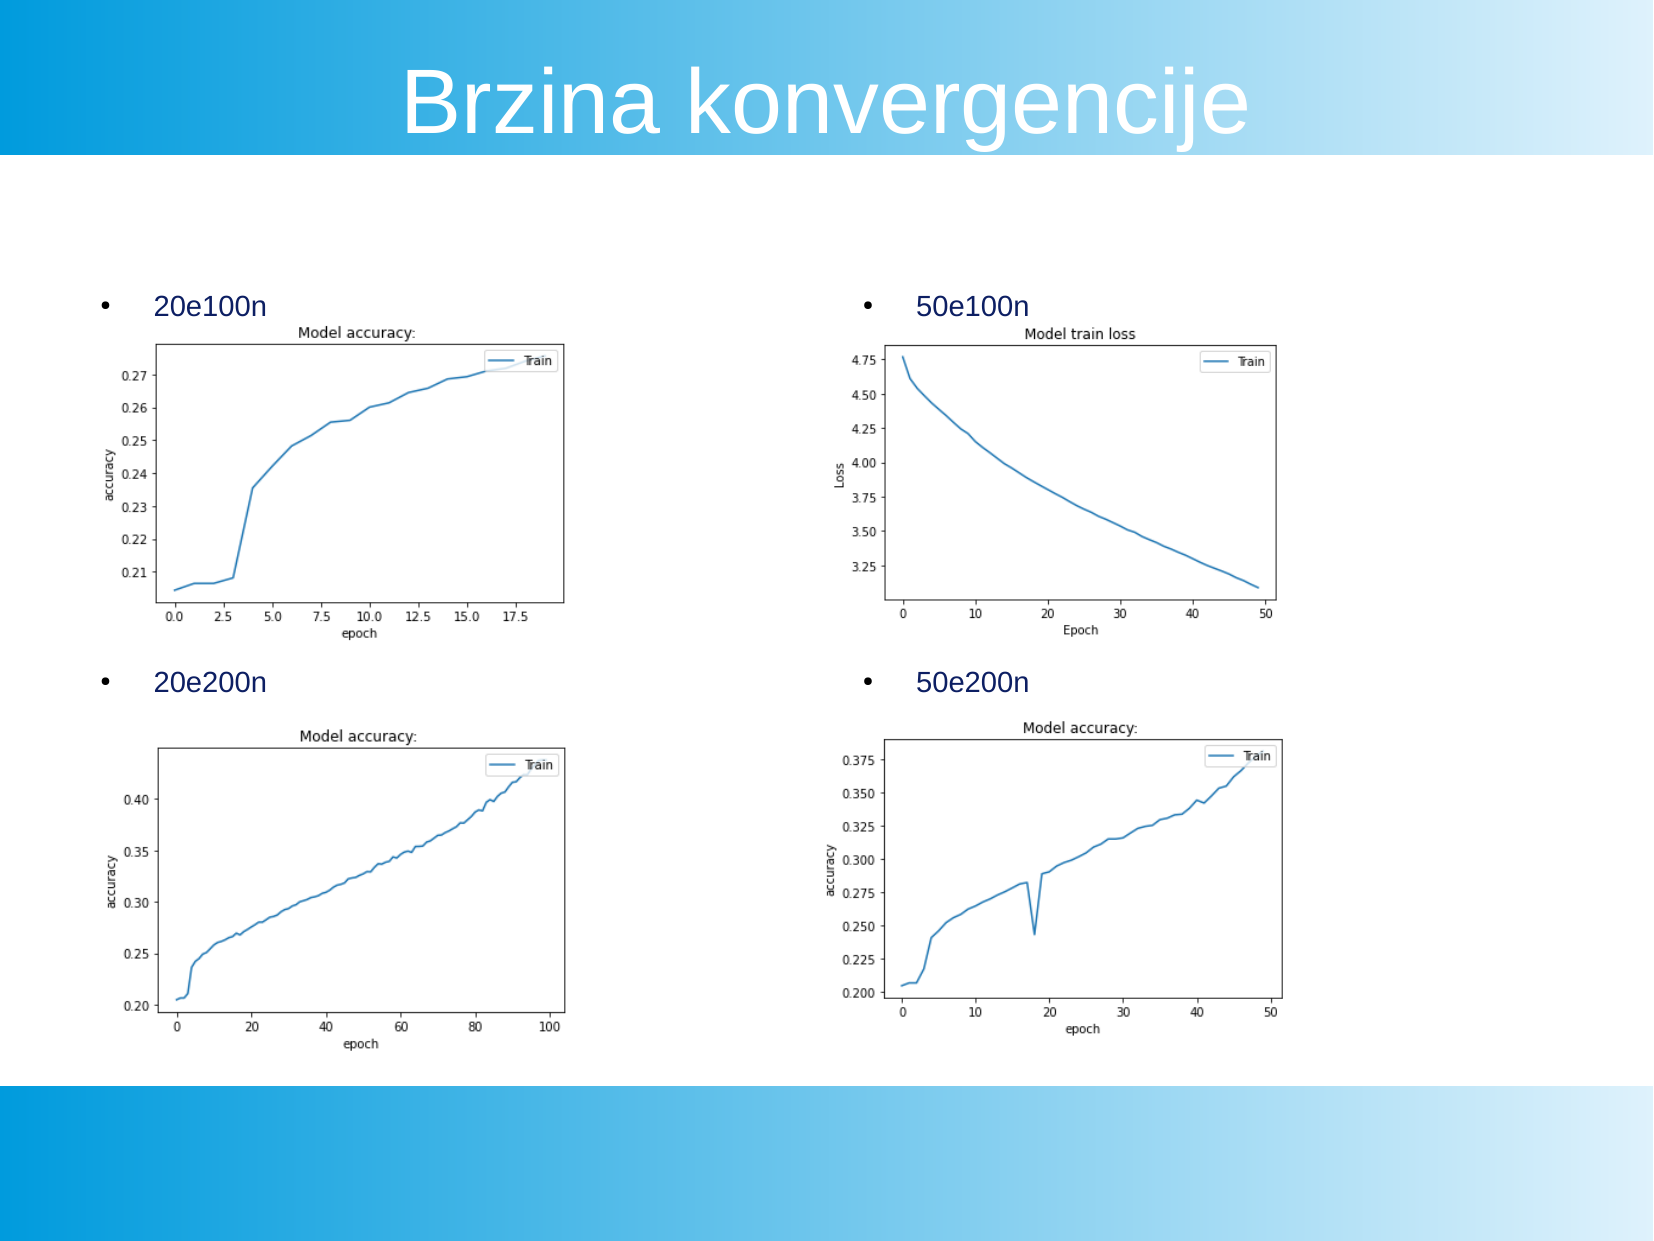

# Brzina konvergencije
20e100n
50e100n
20e200n
50e200n